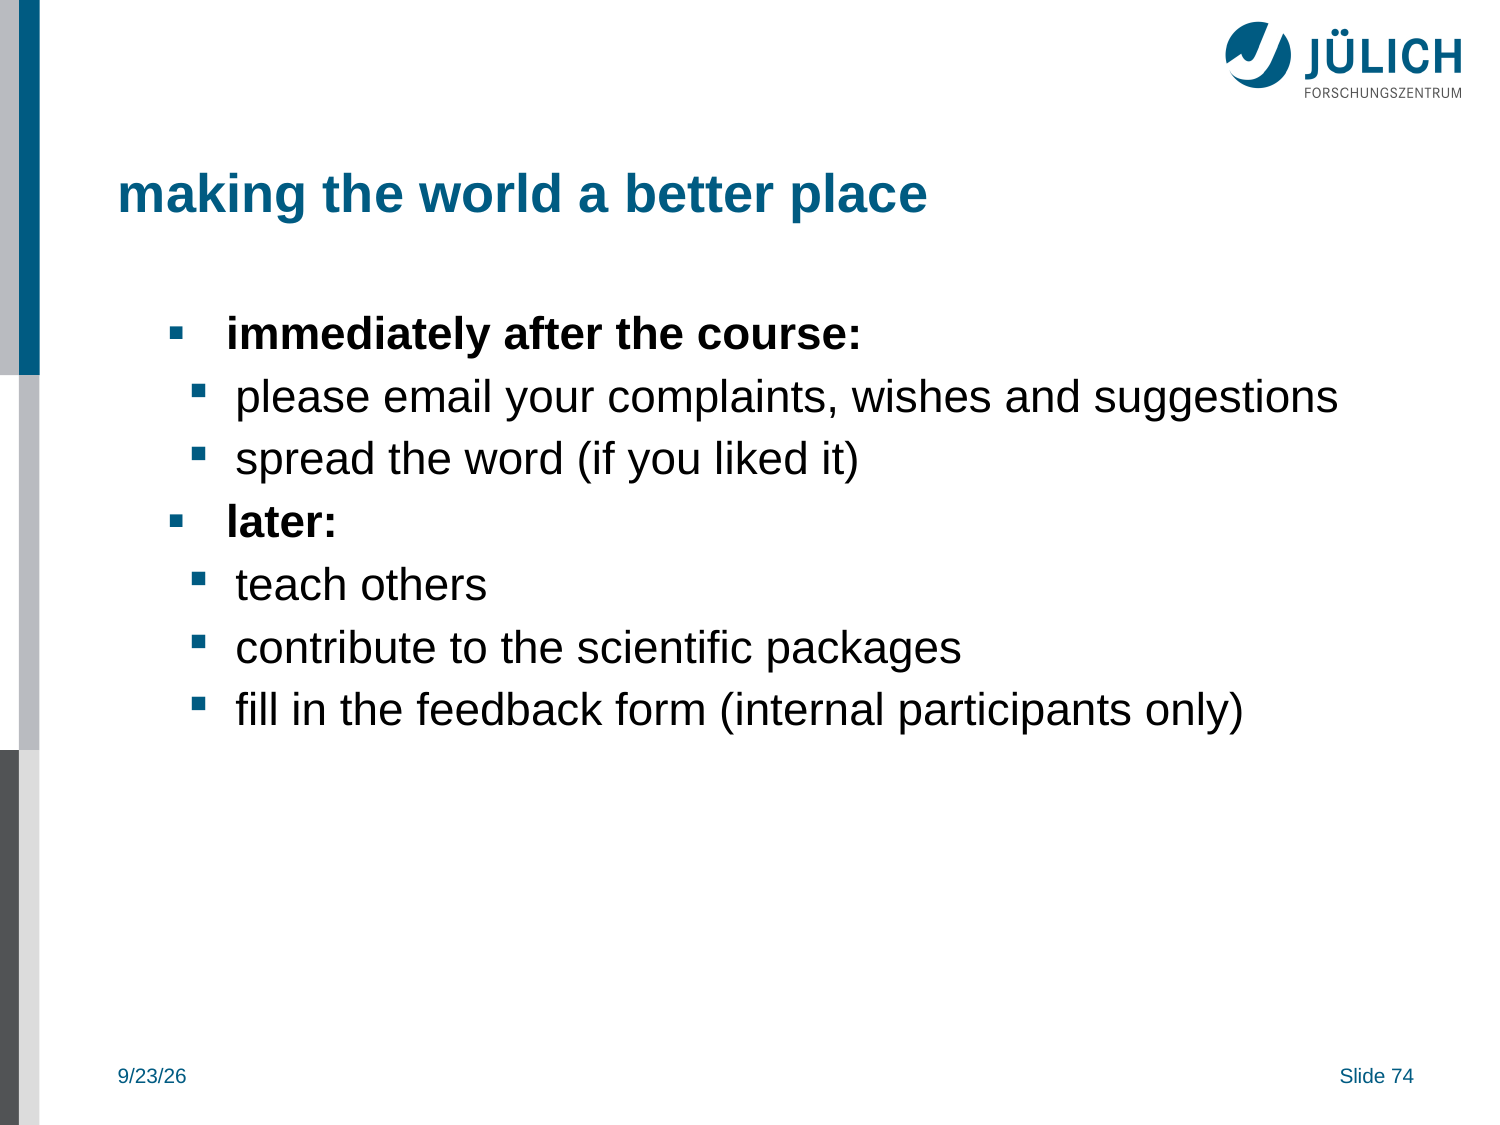

# making the world a better place
immediately after the course:
please email your complaints, wishes and suggestions
spread the word (if you liked it)
later:
teach others
contribute to the scientific packages
fill in the feedback form (internal participants only)